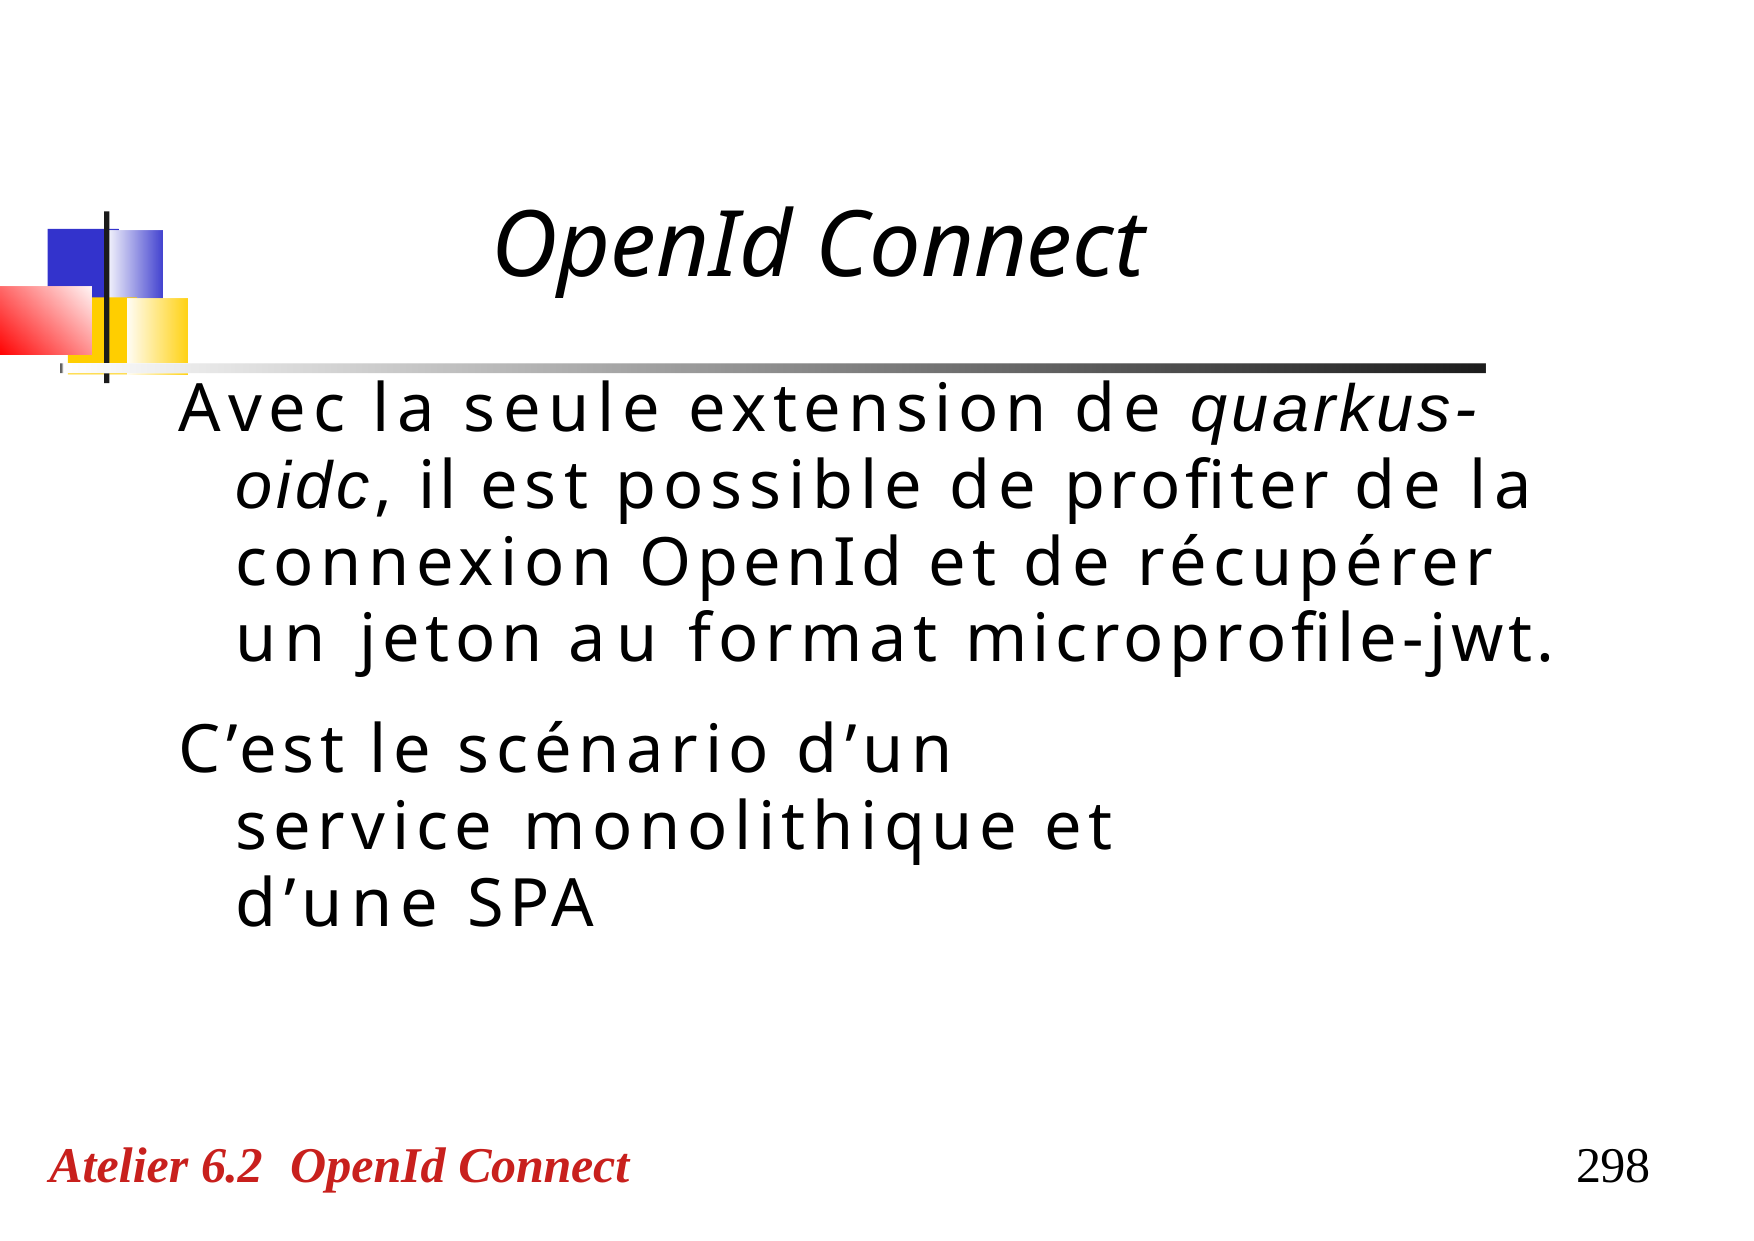

# OpenId Connect
Avec la seule extension de quarkus-oidc, il est possible de profiter de la connexion OpenId et de récupérer un jeton au format microprofile-jwt.
C’est le scénario d’un service monolithique et d’une SPA
Atelier 6.2	OpenId Connect
298